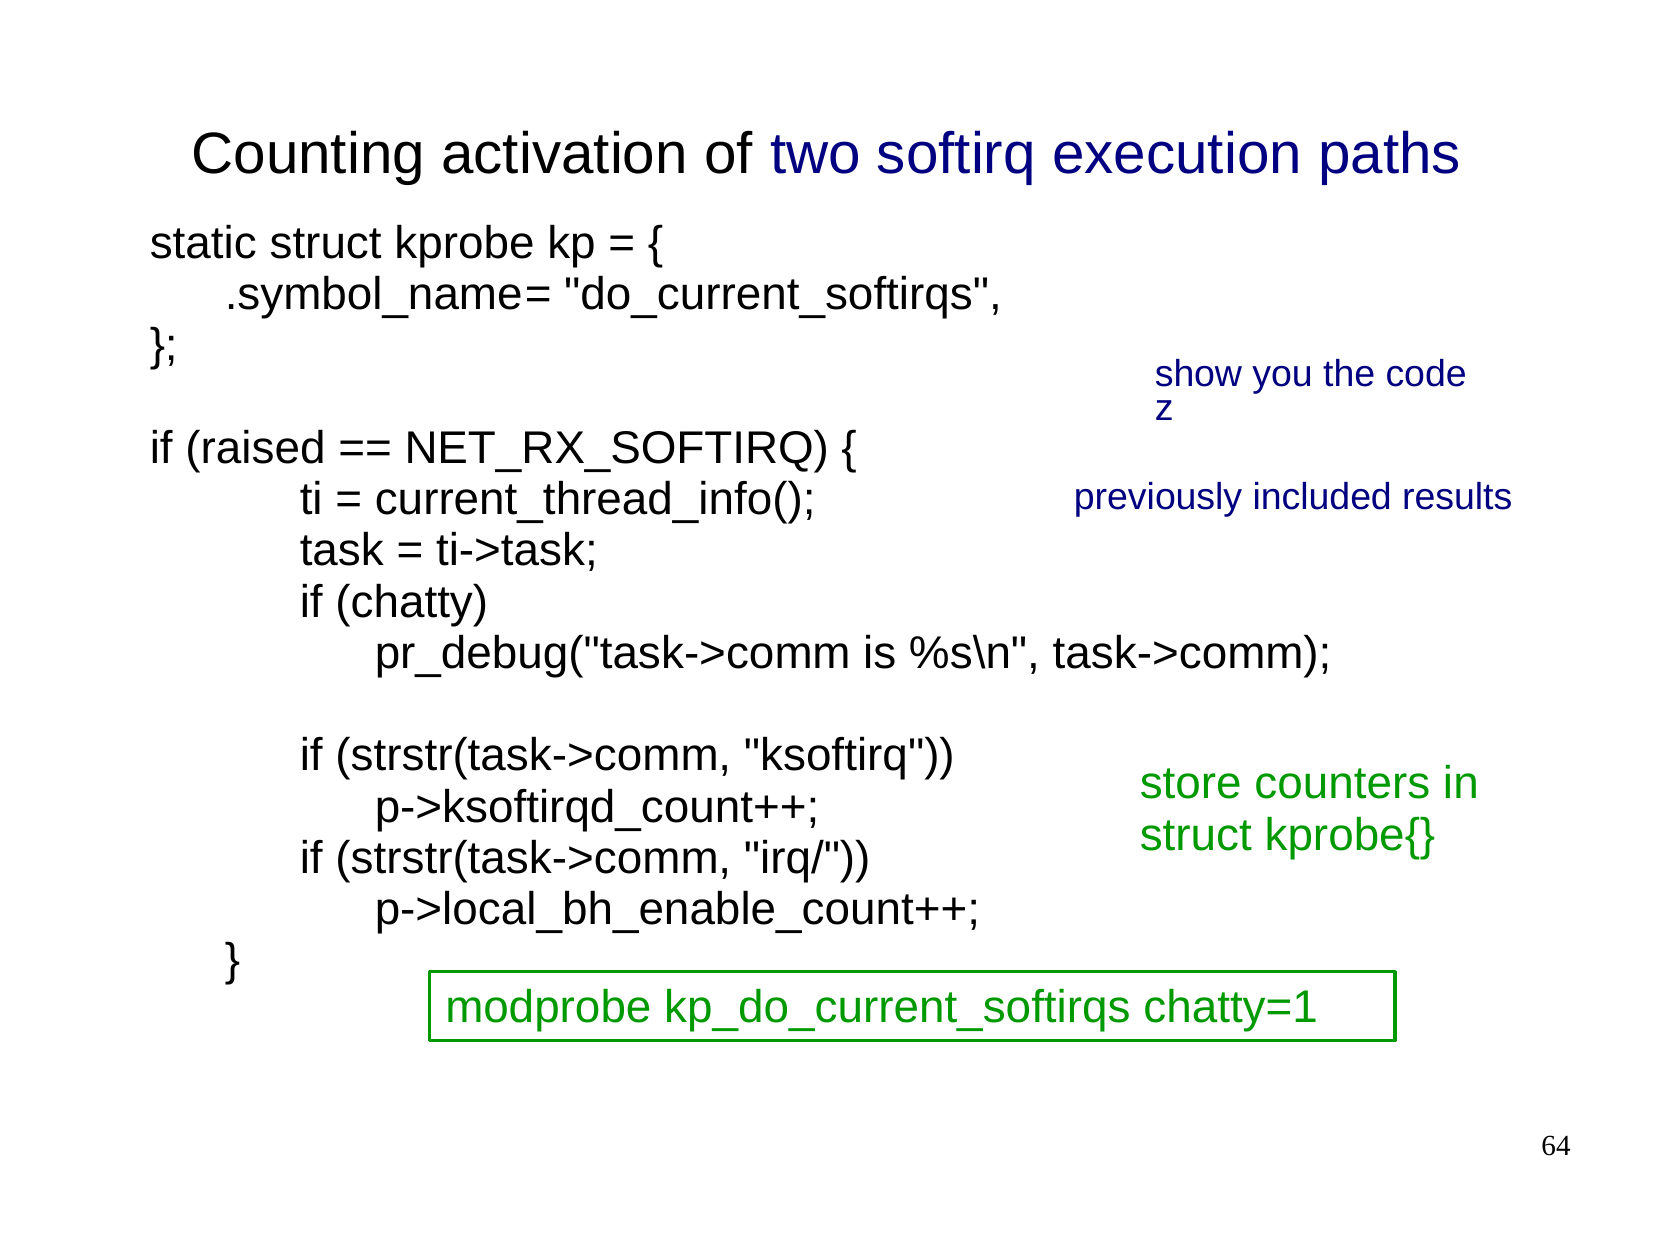

# Counting activation of two softirq execution paths
static struct kprobe kp = {
	.symbol_name	= "do_current_softirqs",
};
if (raised == NET_RX_SOFTIRQ) {
	 	ti = current_thread_info();
		task = ti->task;
		if (chatty)
			pr_debug("task->comm is %s\n", task->comm);
		if (strstr(task->comm, "ksoftirq"))
			p->ksoftirqd_count++;
		if (strstr(task->comm, "irq/"))
			p->local_bh_enable_count++;
	}
show you the codez
previously included results
store counters in
struct kprobe{}
modprobe kp_do_current_softirqs chatty=1
64